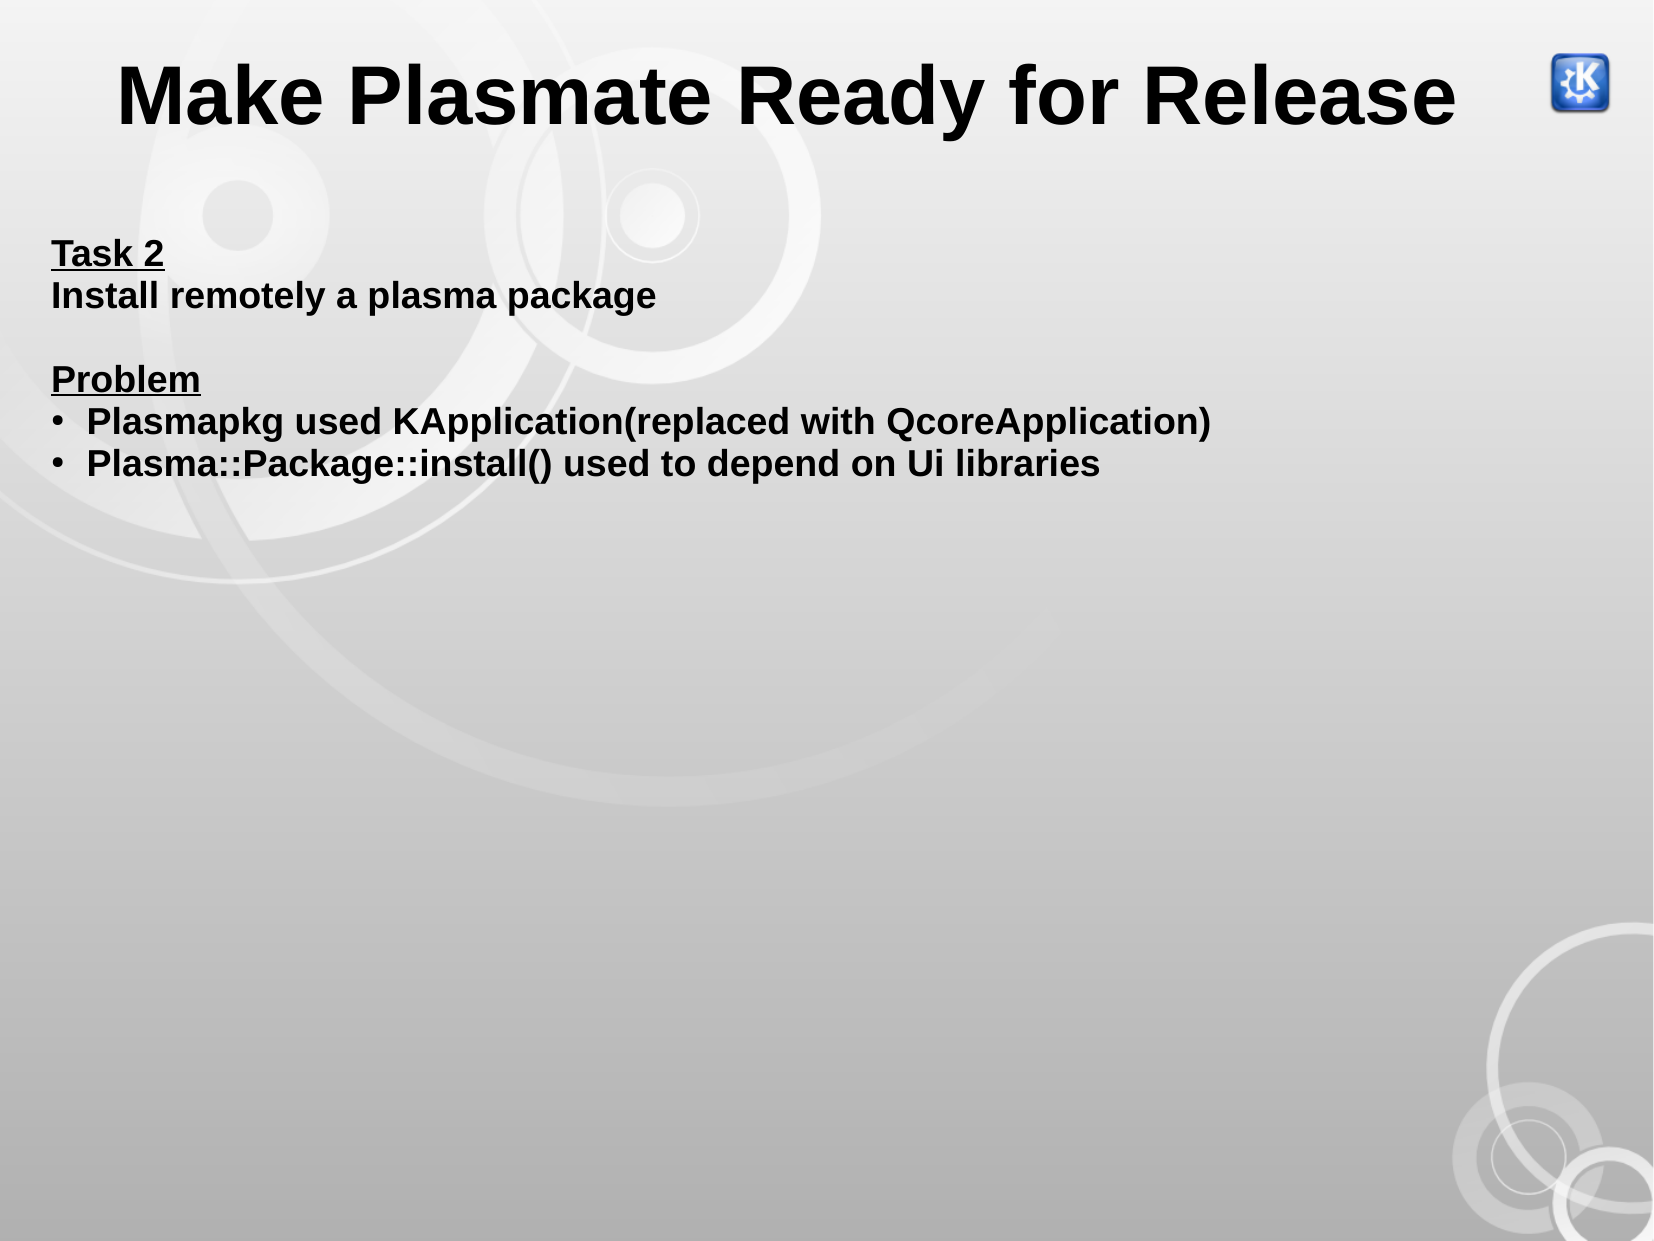

Make Plasmate Ready for Release
Task 2
Install remotely a plasma package
Problem
Plasmapkg used KApplication(replaced with QcoreApplication)
Plasma::Package::install() used to depend on Ui libraries